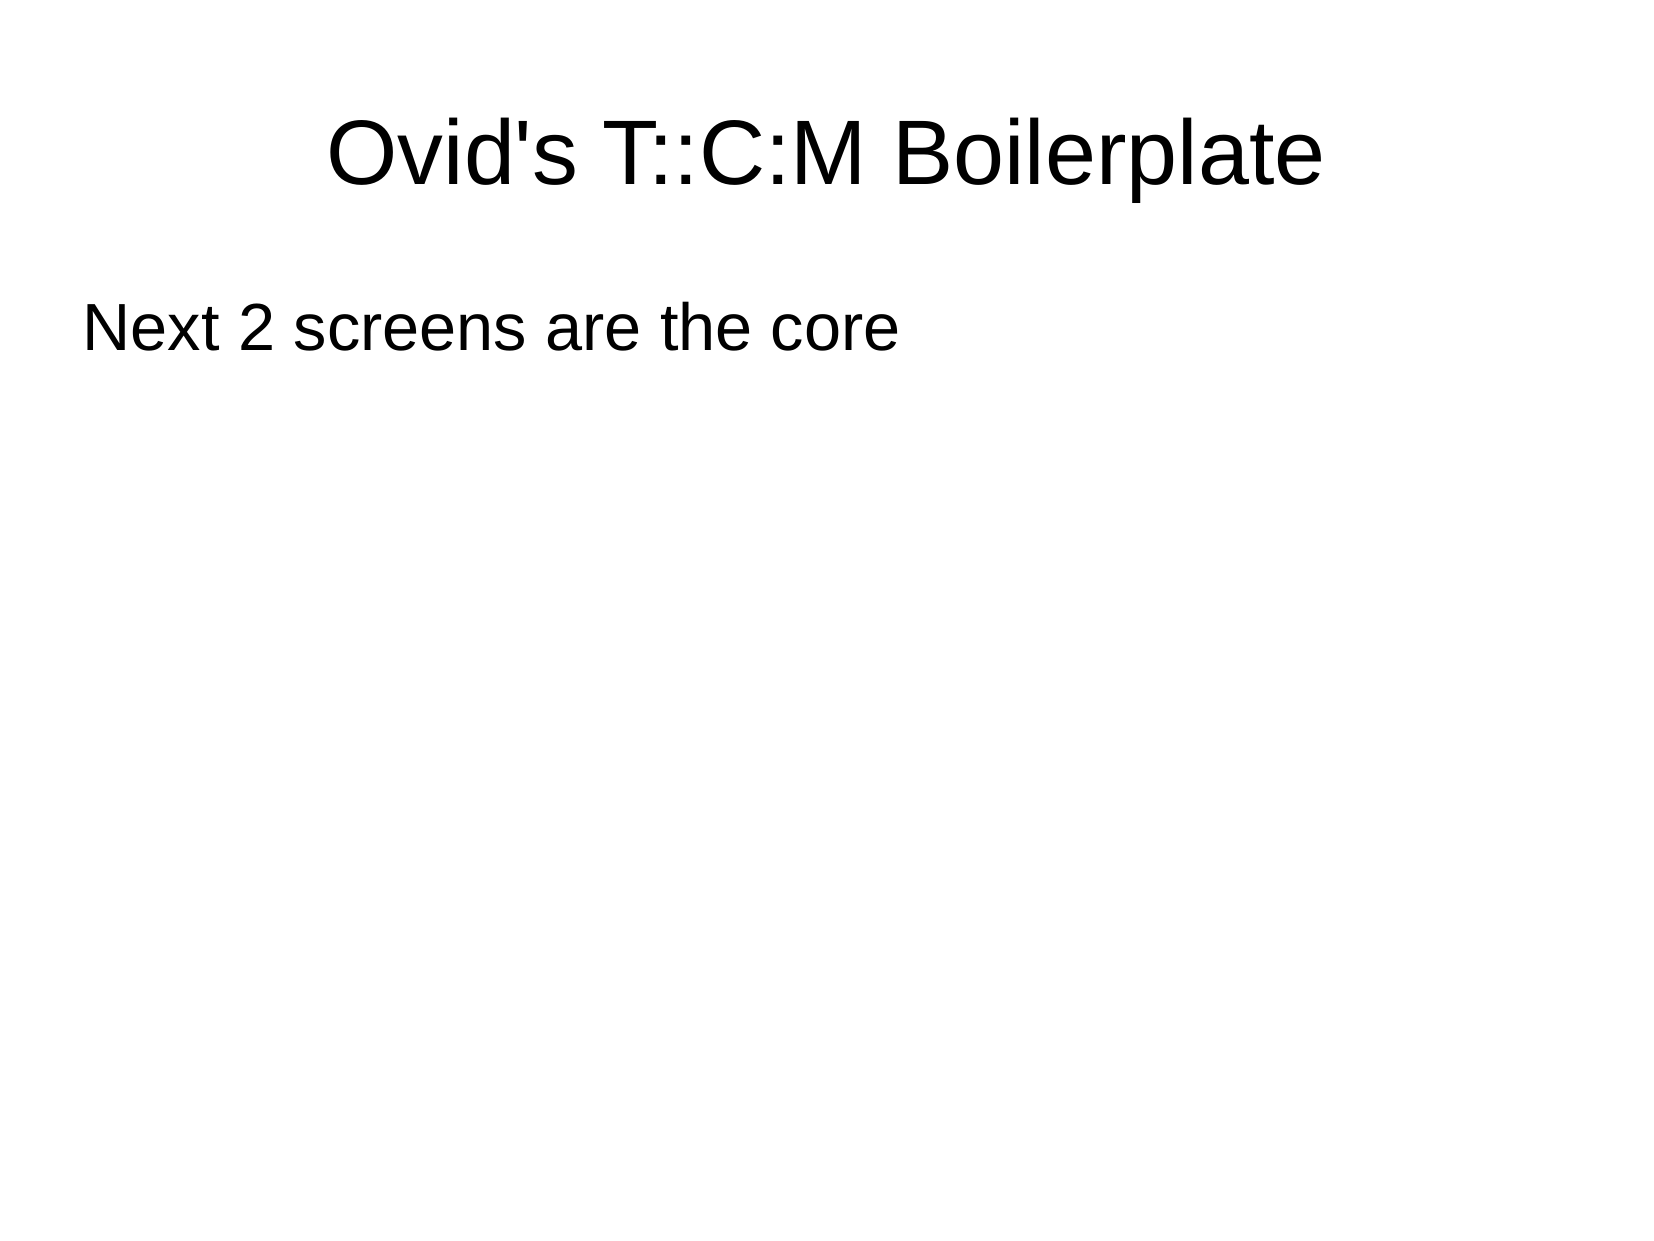

# Ovid's T::C:M Boilerplate
Next 2 screens are the core